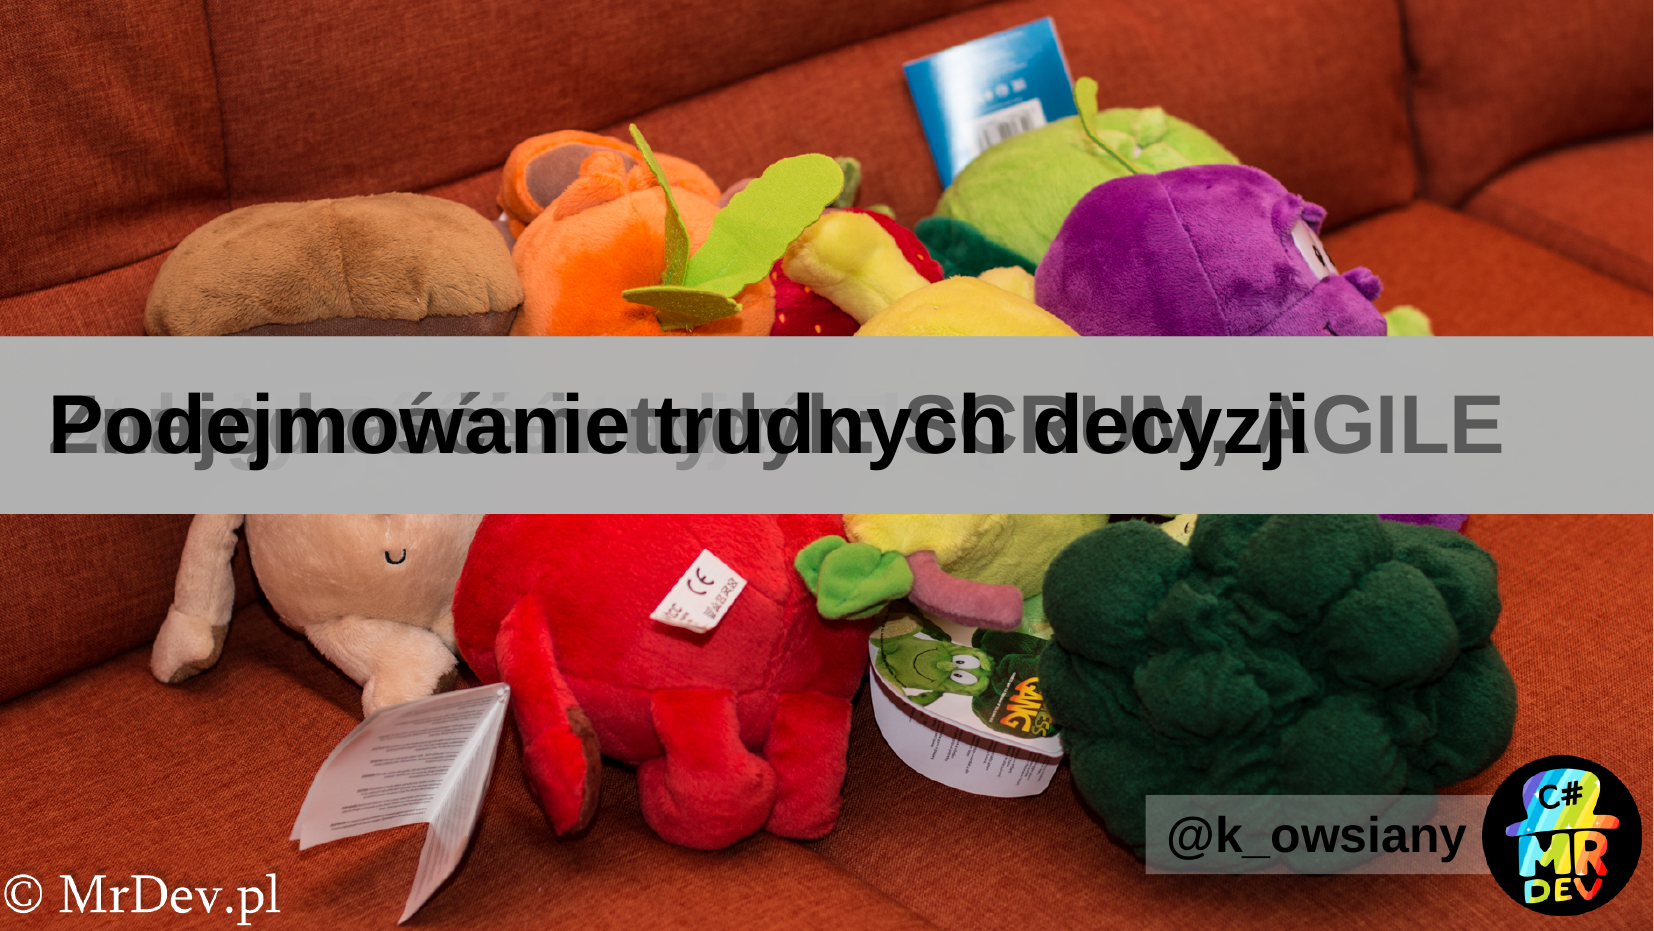

UNIWERSALNE UMIEJĘTNOŚCI
Stabilność emocjonalna
Asertywność
Delegowanie zadań
Zarządzanie innymi
Znajomość metodyk: SCRUM, AGILE
Podejmowanie trudnych decyzji
@k_owsiany